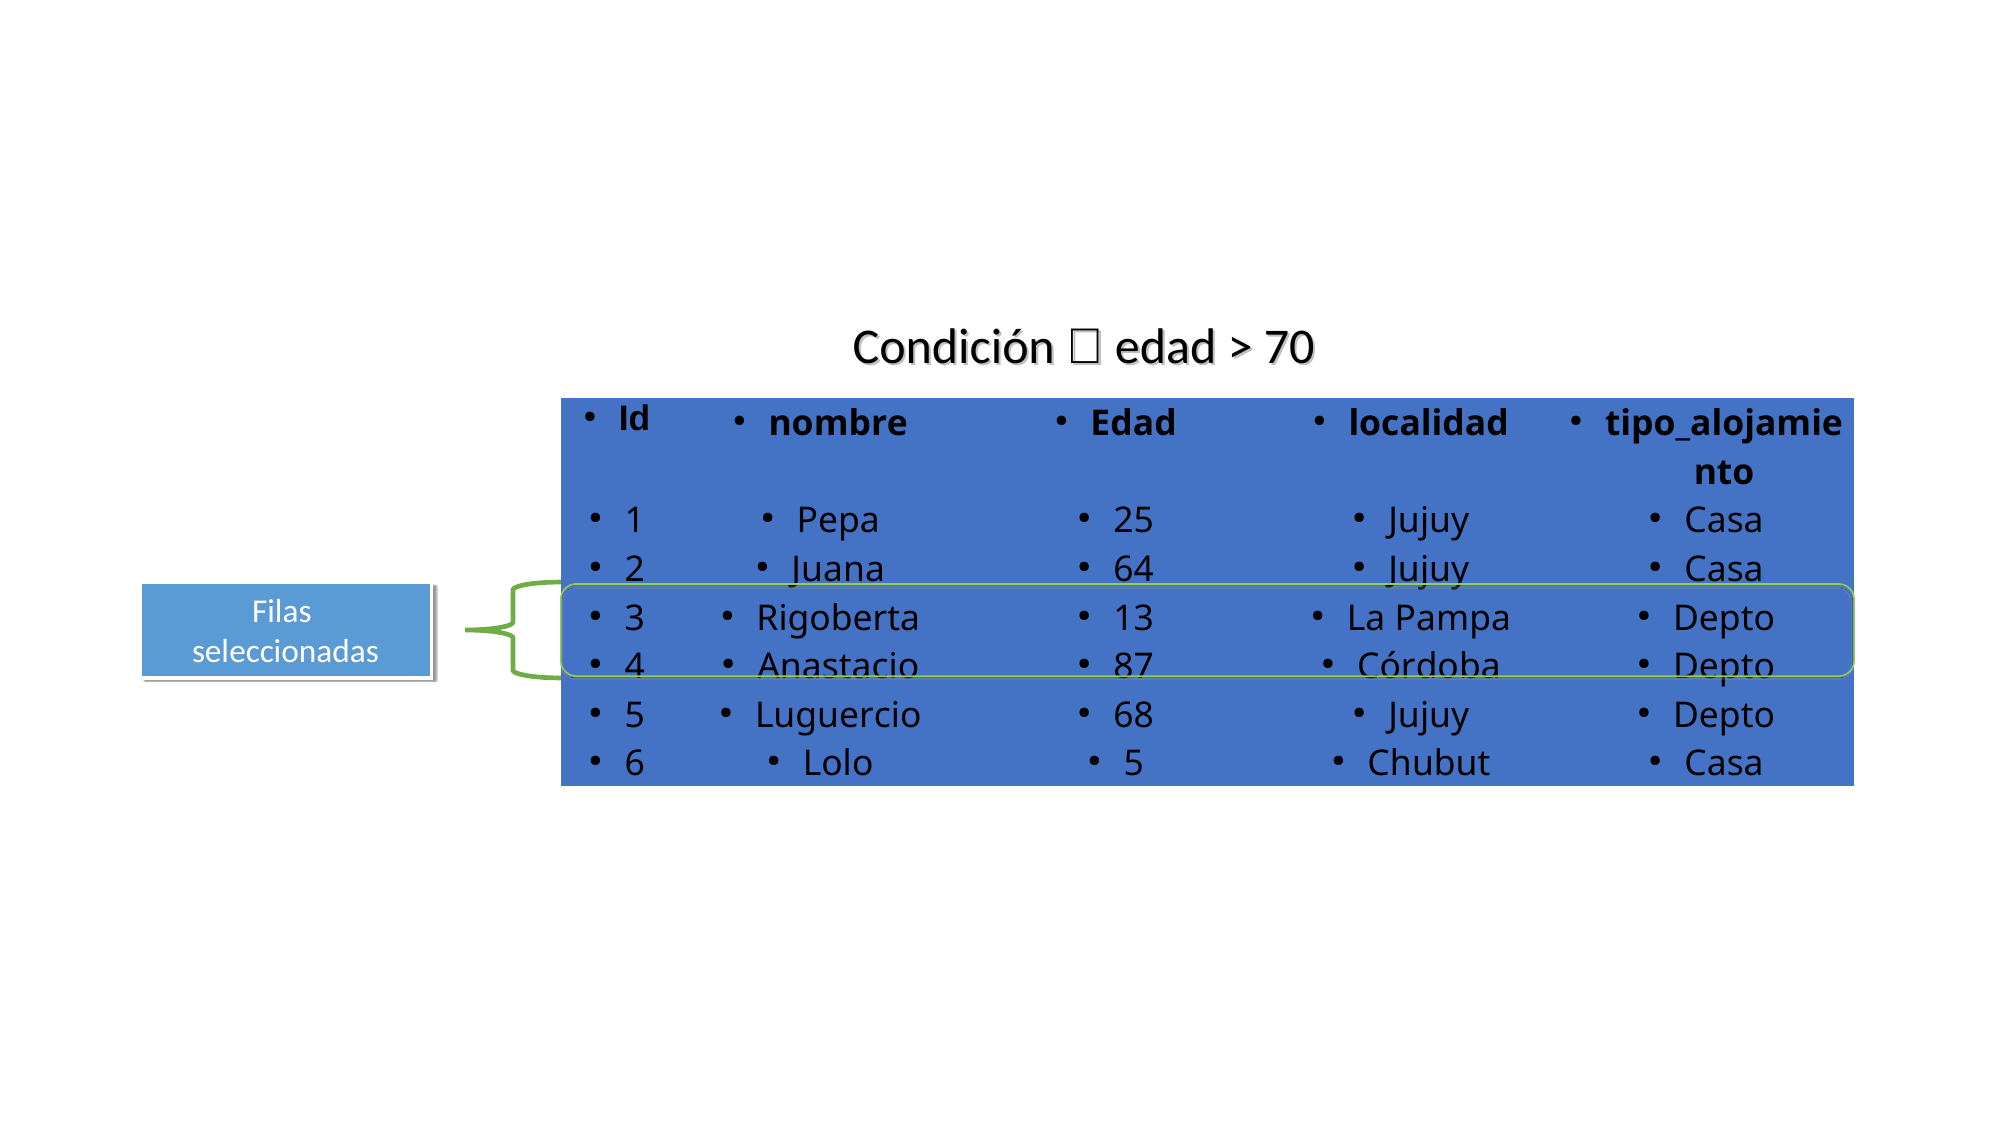

Condición  edad > 70
| Id | nombre | Edad | localidad | tipo\_alojamiento |
| --- | --- | --- | --- | --- |
| 1 | Pepa | 25 | Jujuy | Casa |
| 2 | Juana | 64 | Jujuy | Casa |
| 3 | Rigoberta | 13 | La Pampa | Depto |
| 4 | Anastacio | 87 | Córdoba | Depto |
| 5 | Luguercio | 68 | Jujuy | Depto |
| 6 | Lolo | 5 | Chubut | Casa |
Filas
seleccionadas